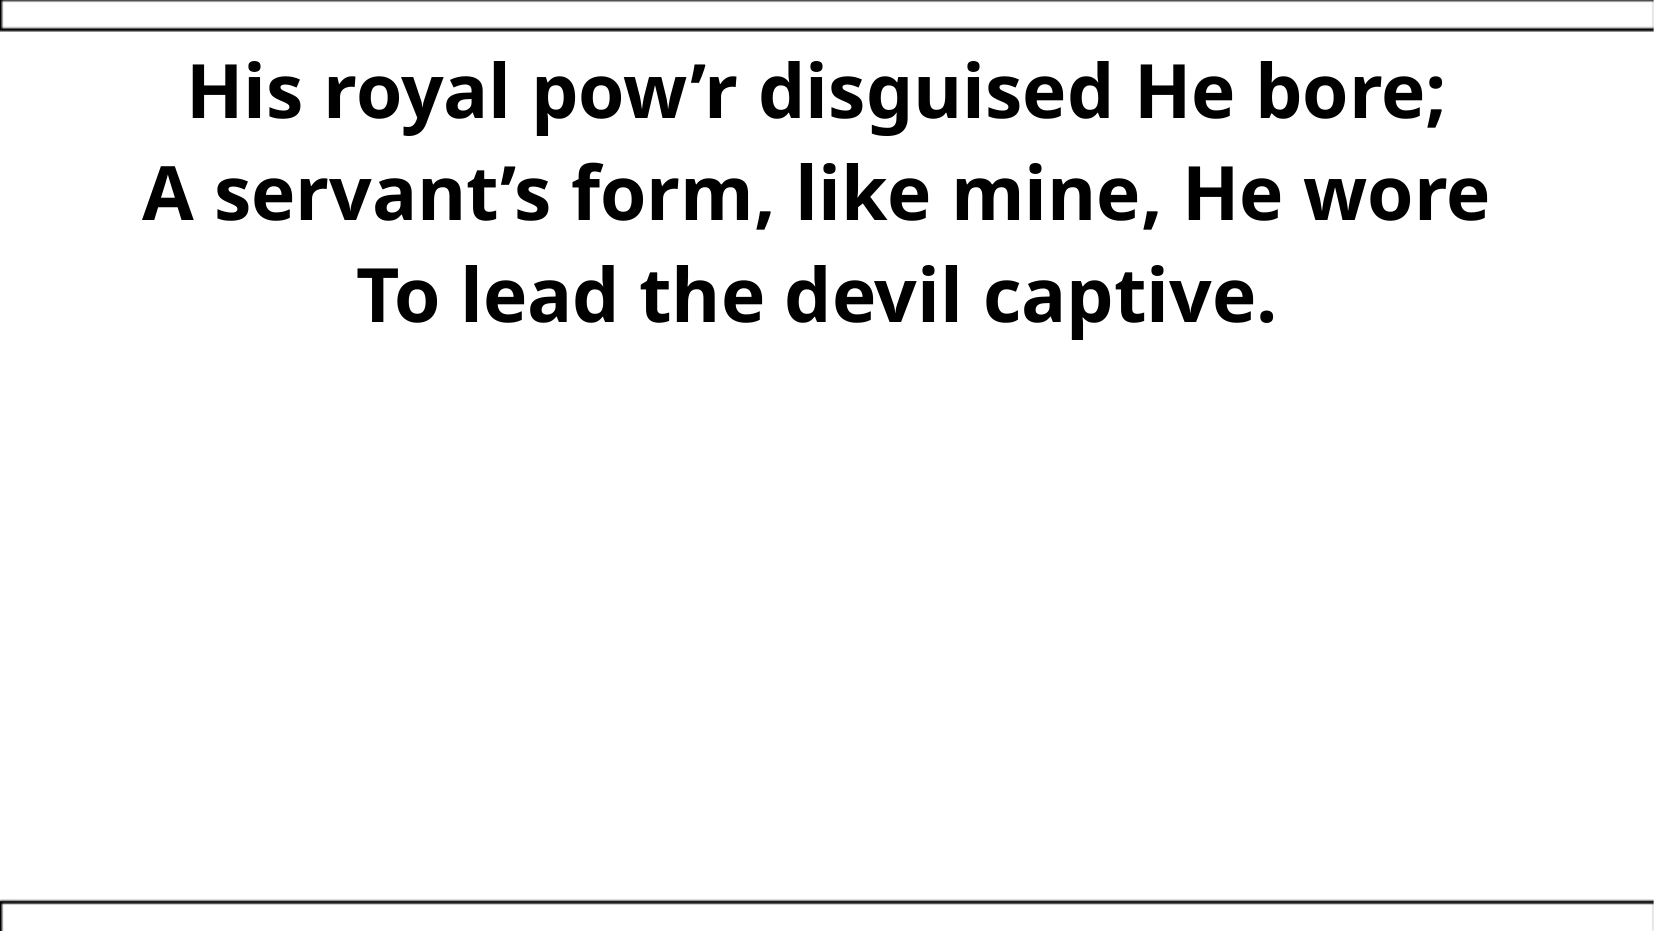

His royal pow’r disguised He bore;
A servant’s form, like mine, He wore
To lead the devil captive.